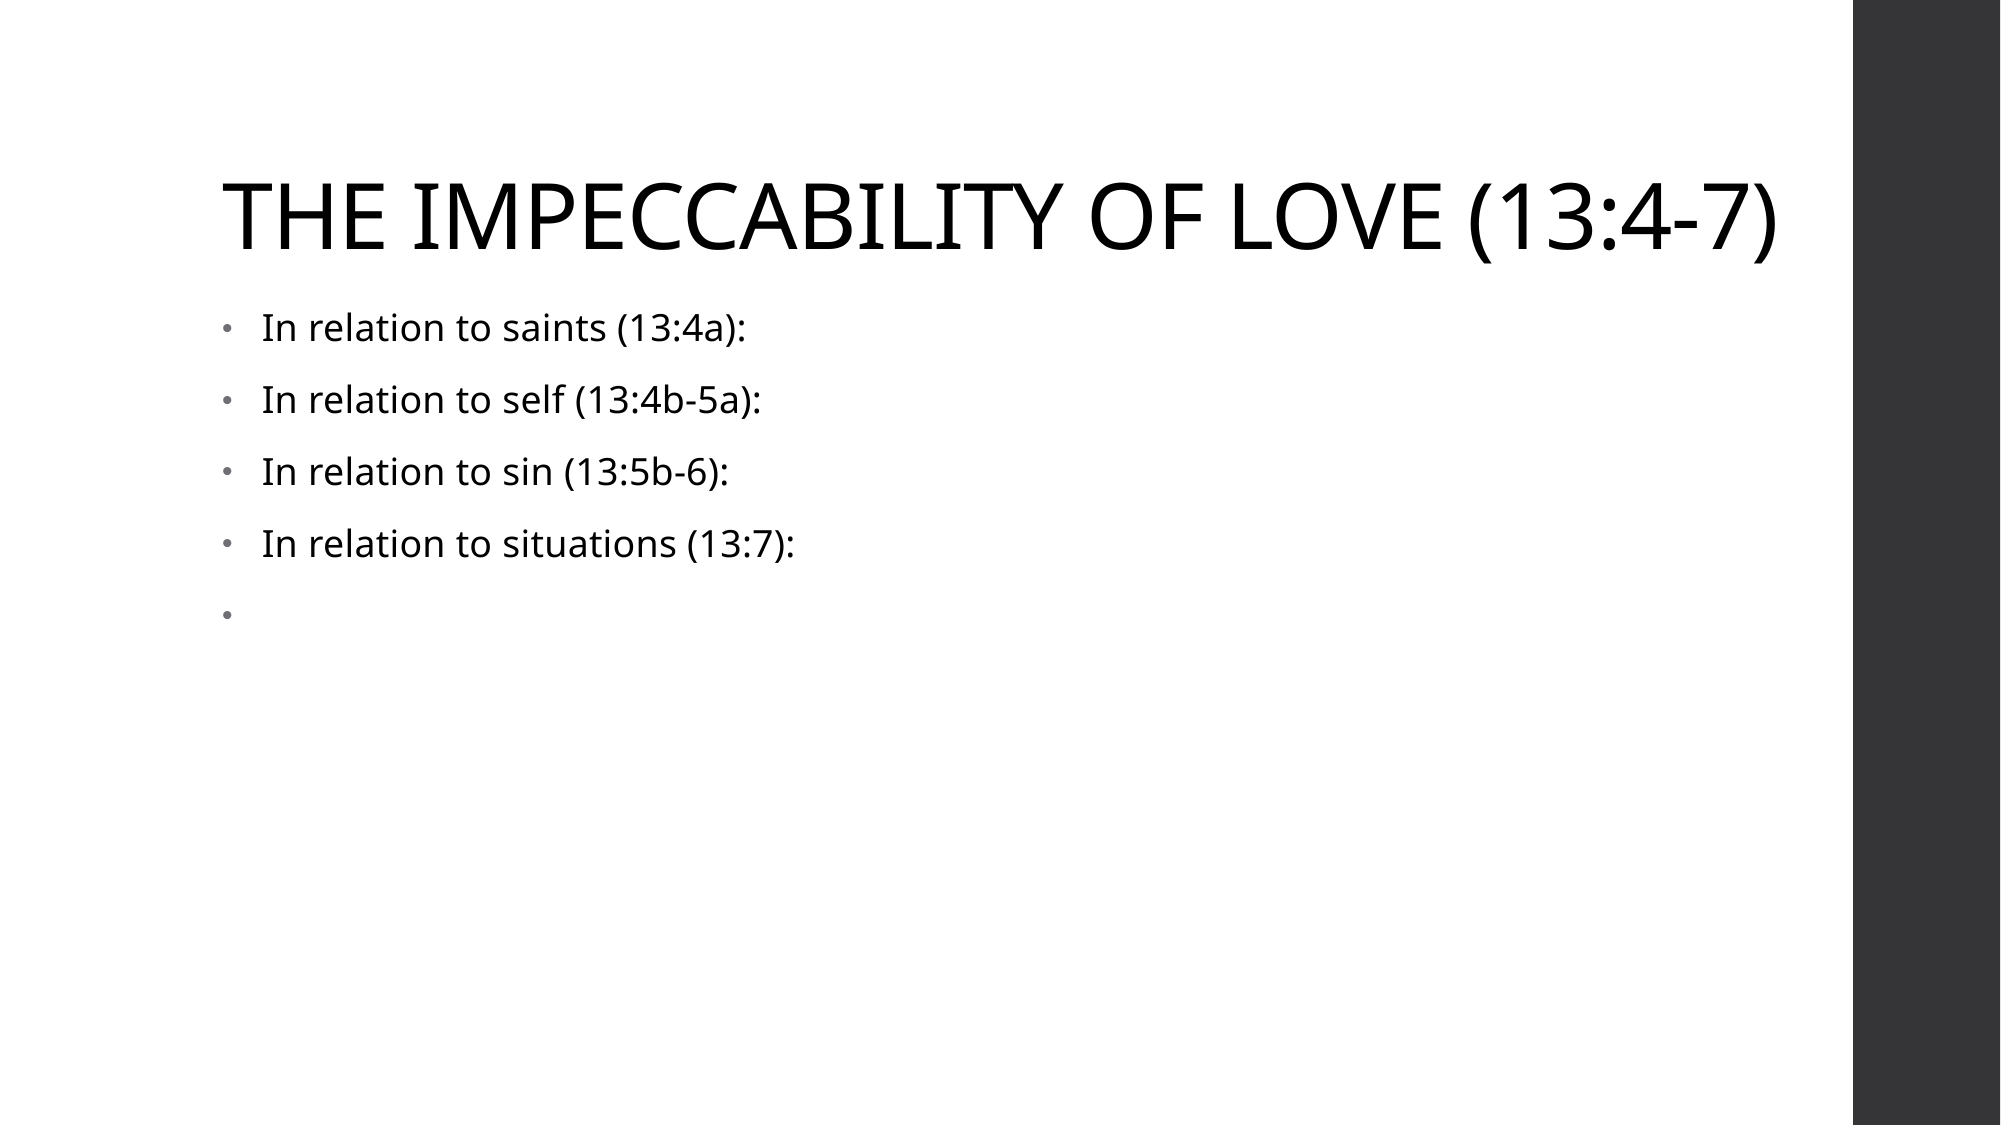

# THE IMPECCABILITY OF LOVE (13:4-7)
 In relation to saints (13:4a):
 In relation to self (13:4b-5a):
 In relation to sin (13:5b-6):
 In relation to situations (13:7):